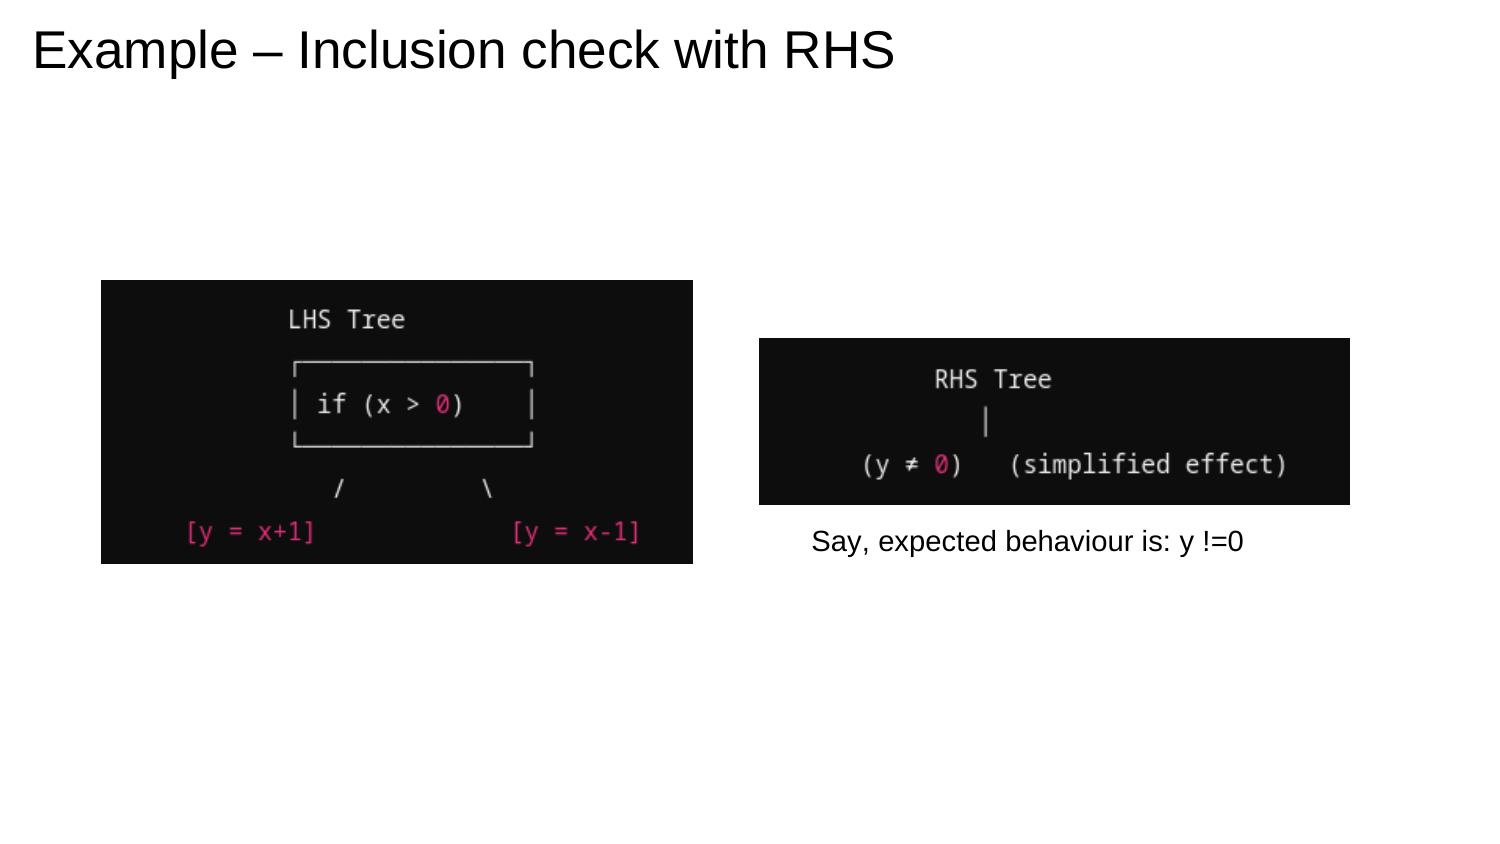

# Example – Inclusion check with RHS
Say, expected behaviour is: y !=0